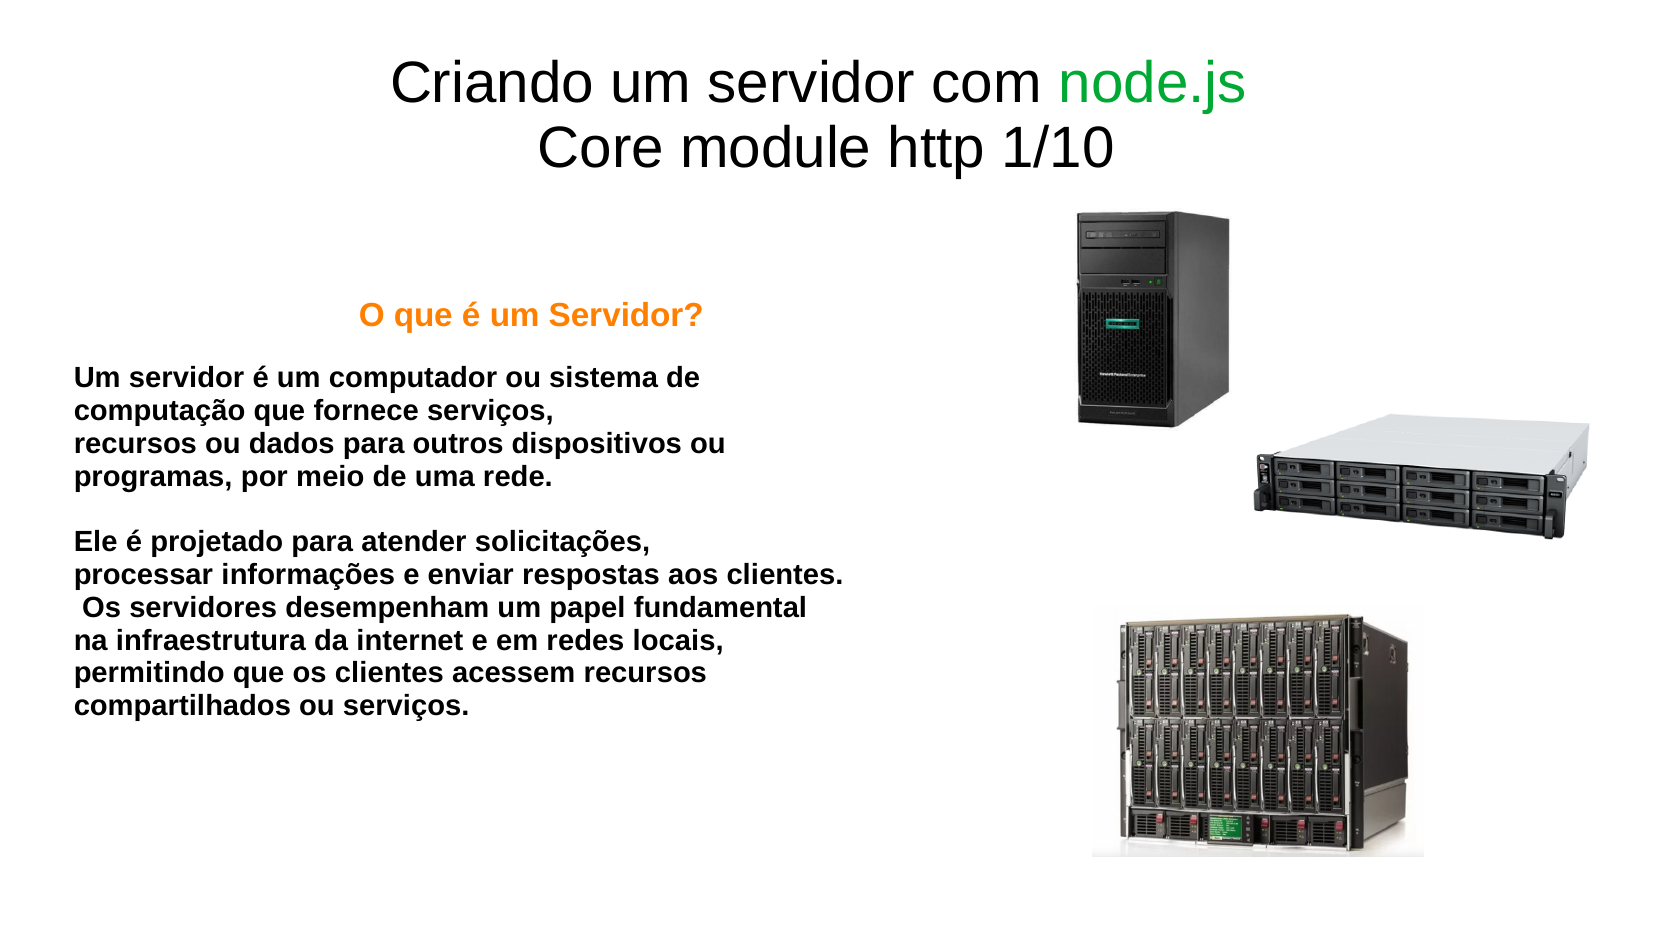

# Criando um servidor com node.js Core module http 1/10
O que é um Servidor?
Um servidor é um computador ou sistema de
computação que fornece serviços,
recursos ou dados para outros dispositivos ou
programas, por meio de uma rede.
Ele é projetado para atender solicitações,
processar informações e enviar respostas aos clientes.
 Os servidores desempenham um papel fundamental
na infraestrutura da internet e em redes locais,
permitindo que os clientes acessem recursos
compartilhados ou serviços.